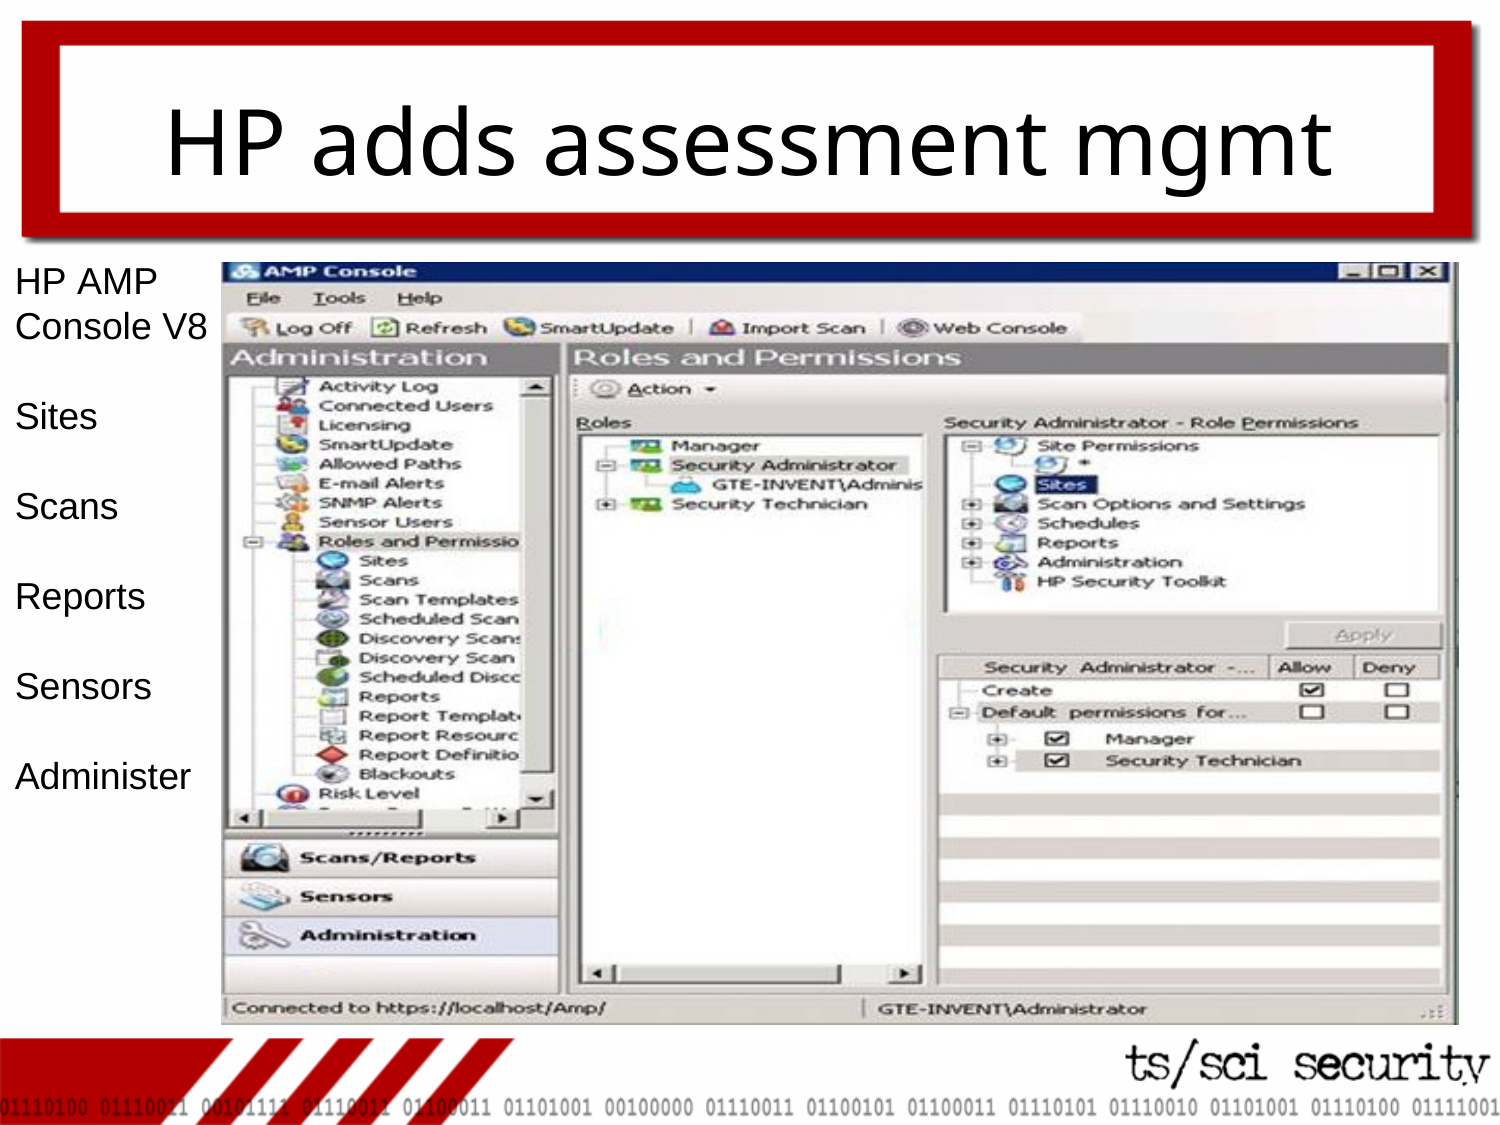

# HP adds assessment mgmt
HP AMP Console V8
Sites
Scans
Reports
Sensors
Administer